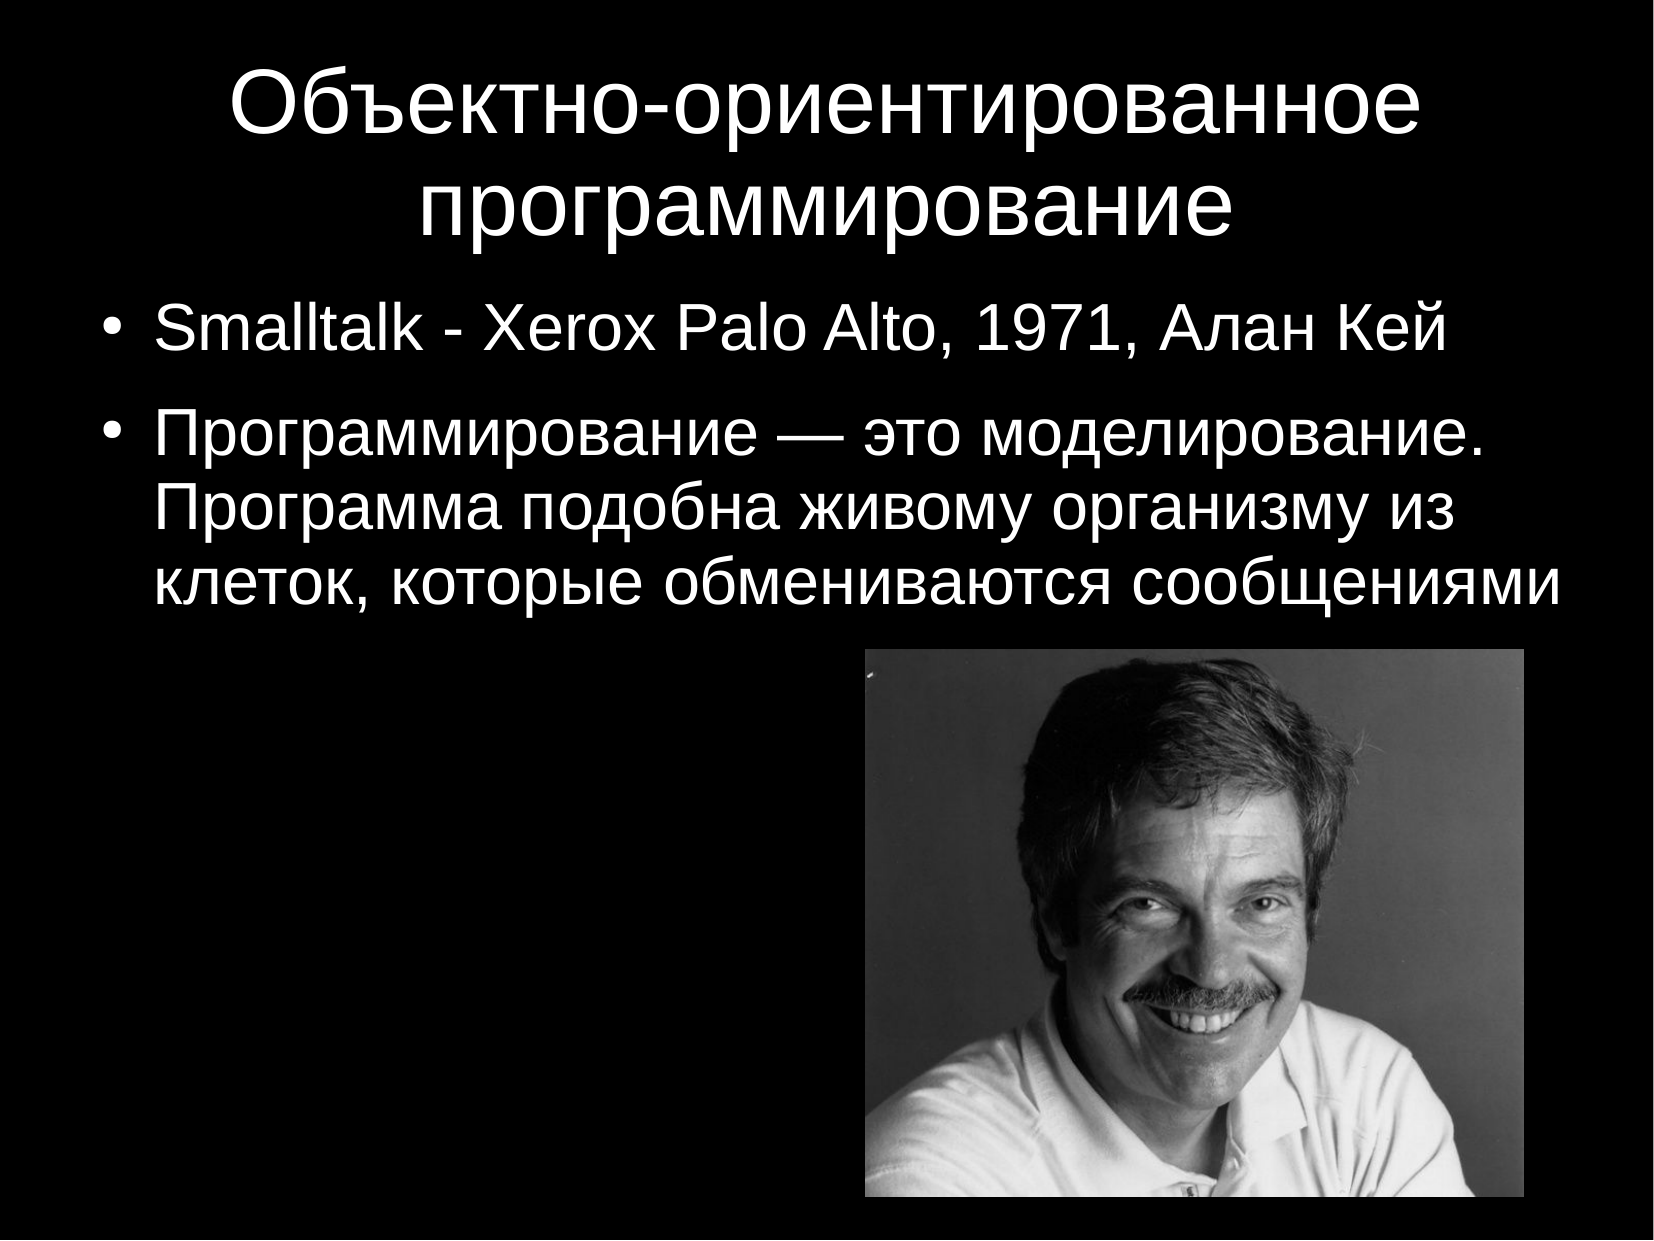

# Объектно-ориентированное программирование
Smalltalk - Xerox Palo Alto, 1971, Алан Кей
Программирование — это моделирование. Программа подобна живому организму из клеток, которые обмениваются сообщениями